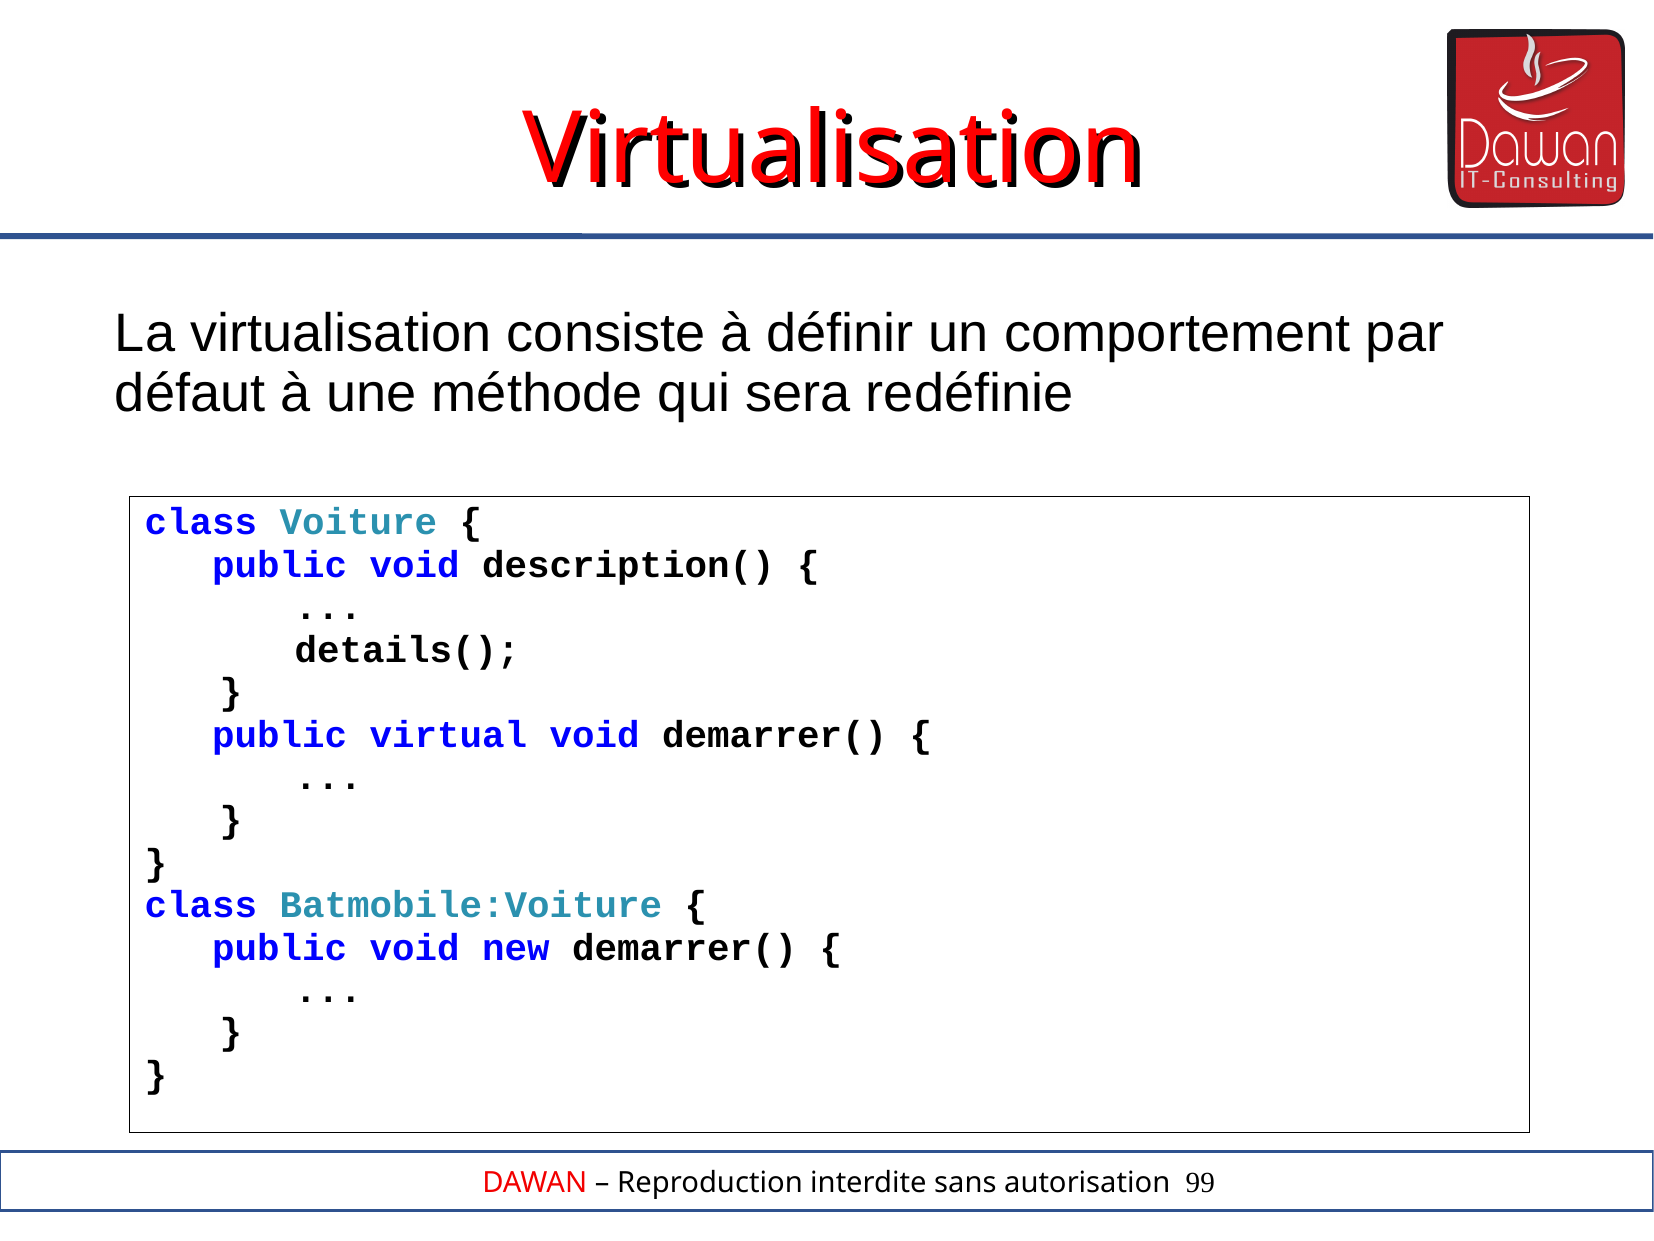

Virtualisation
La virtualisation consiste à définir un comportement par défaut à une méthode qui sera redéfinie
class Voiture {
 public void description() {
		...
		details();
	}
 public virtual void demarrer() {
		...
	}
}
class Batmobile:Voiture {
 public void new demarrer() {
		...
	}
}